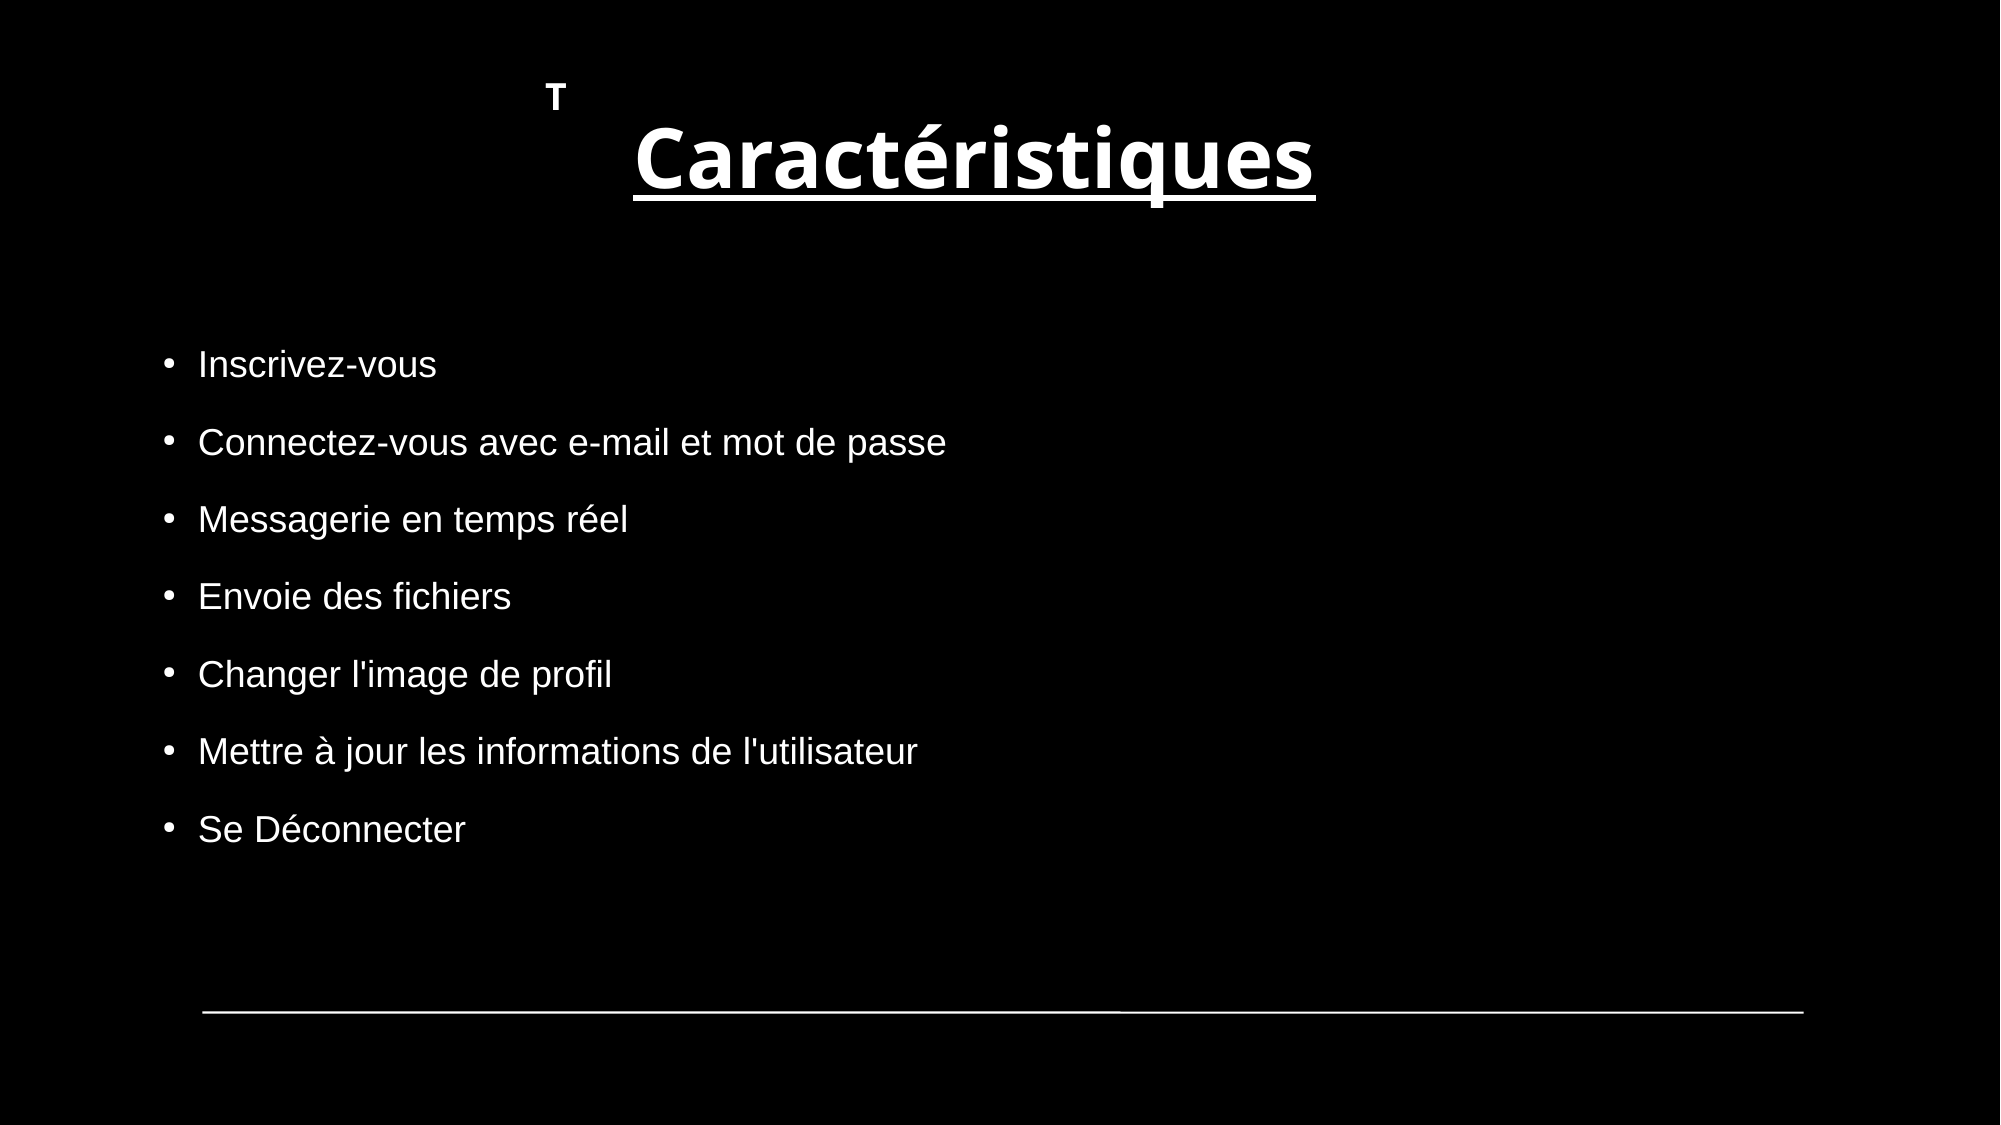

# Caractéristiques
T
Inscrivez-vous
Connectez-vous avec e-mail et mot de passe
Messagerie en temps réel
Envoie des fichiers
Changer l'image de profil
Mettre à jour les informations de l'utilisateur
Se Déconnecter